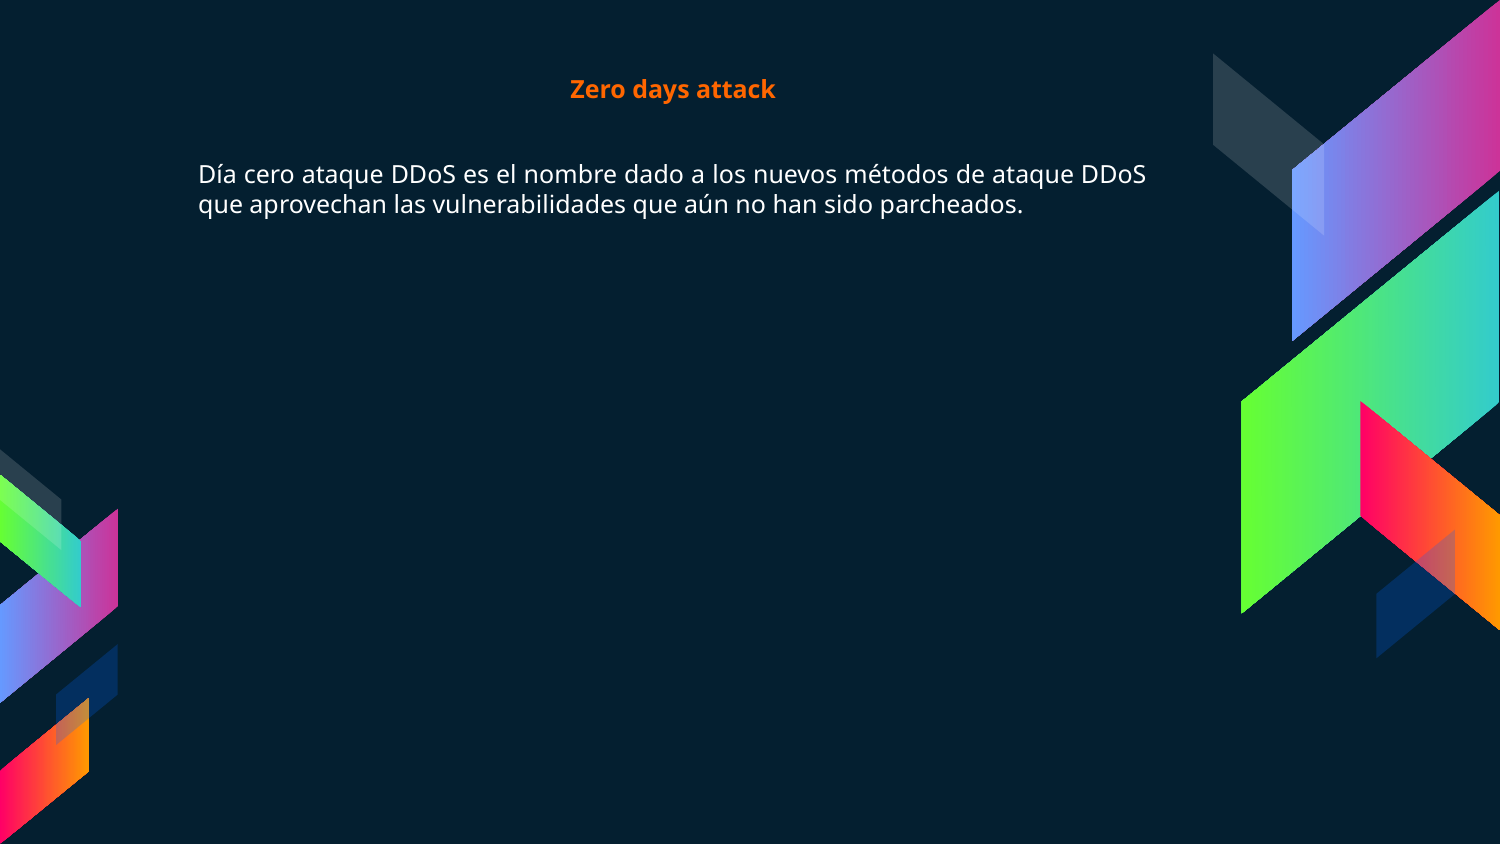

# Zero days attack
Día cero ataque DDoS es el nombre dado a los nuevos métodos de ataque DDoS que aprovechan las vulnerabilidades que aún no han sido parcheados.